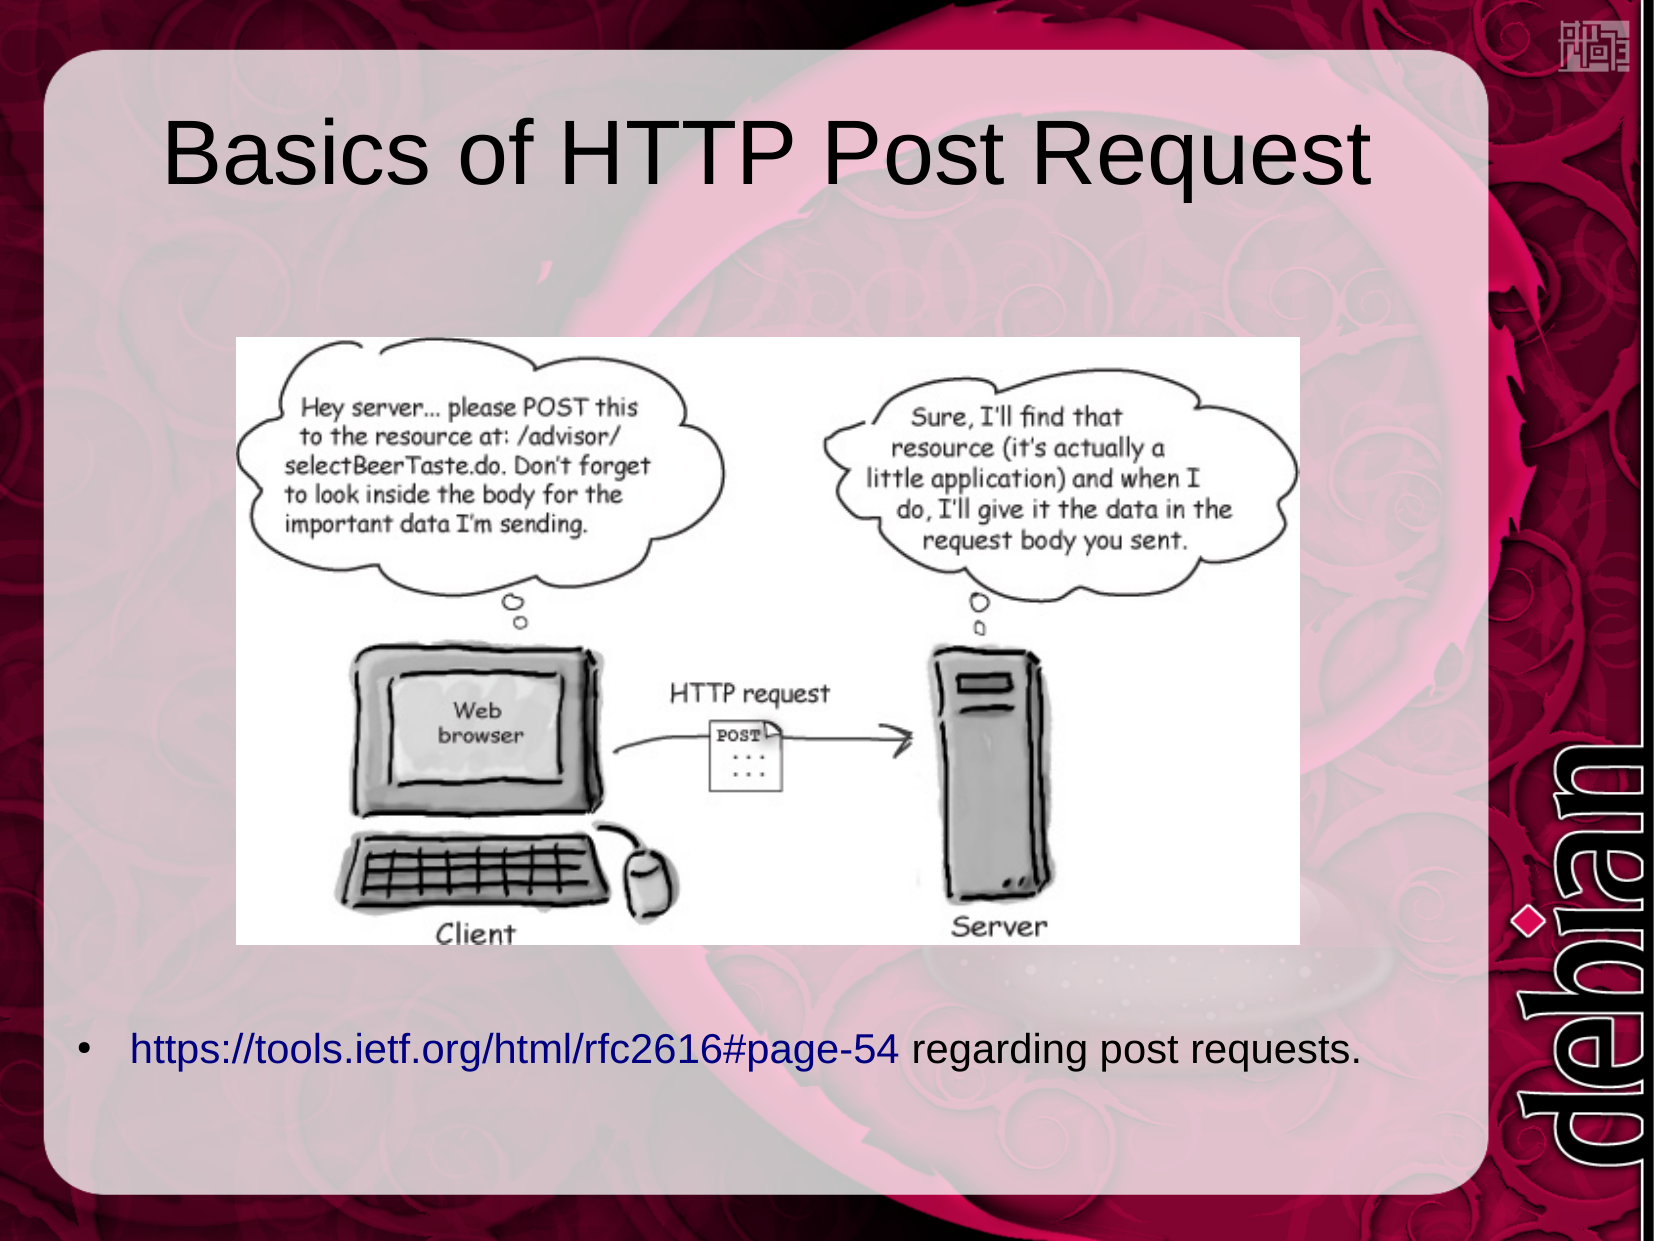

# Basics of HTTP Post Request
https://tools.ietf.org/html/rfc2616#page-54 regarding post requests.